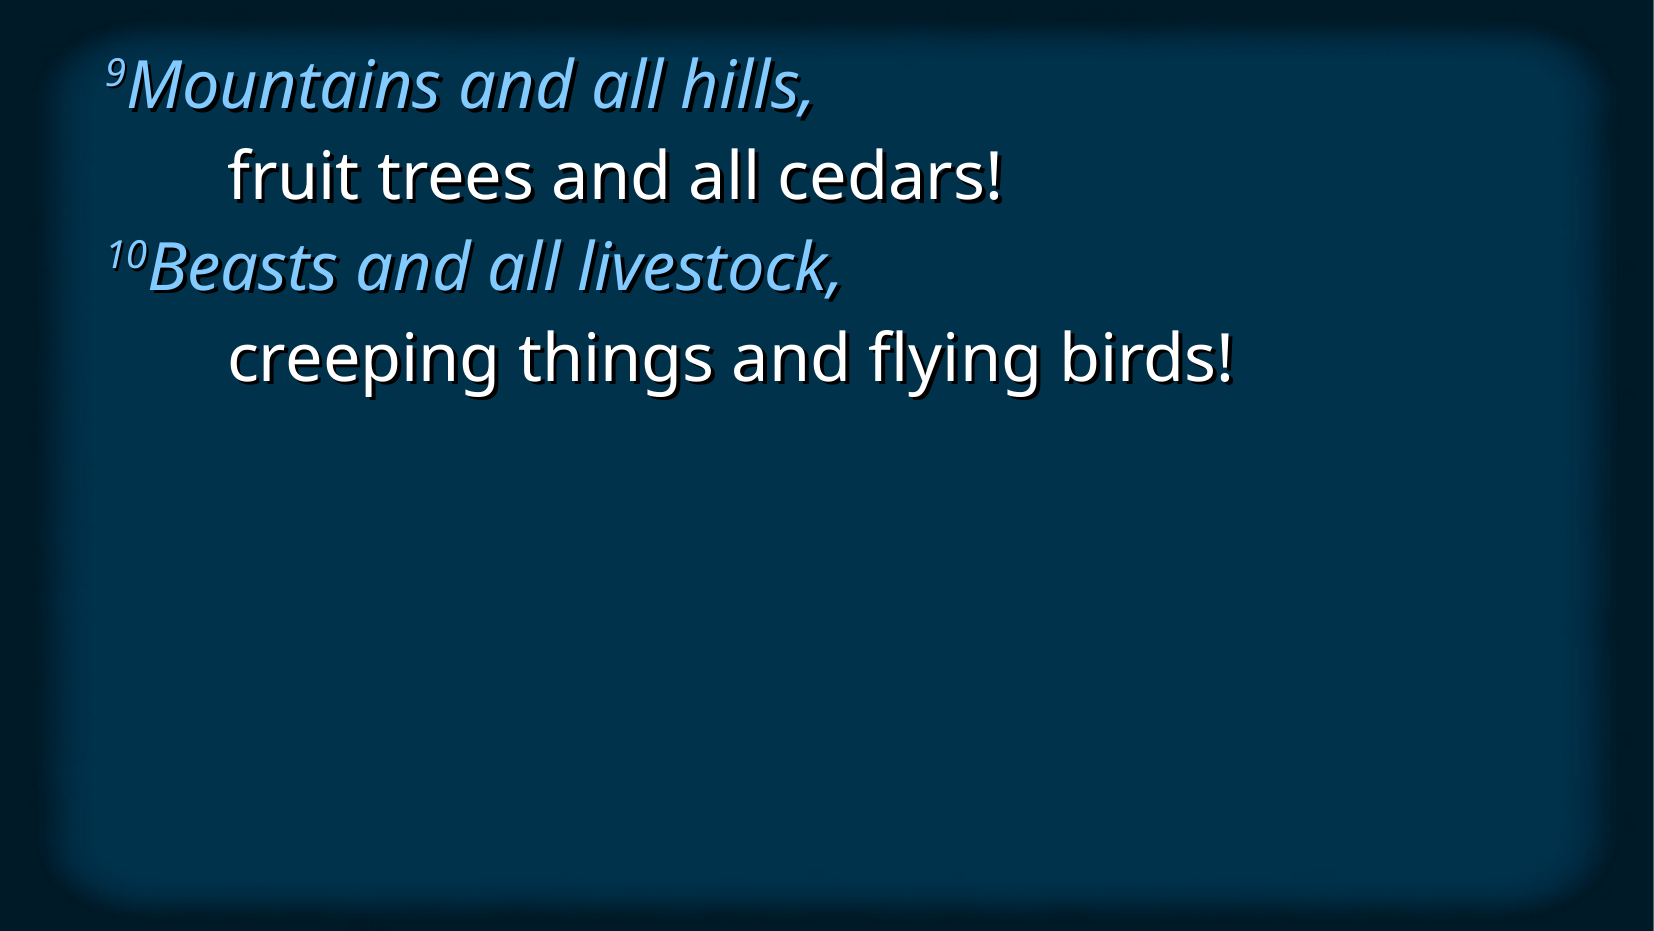

9Mountains and all hills,
 fruit trees and all cedars!
10Beasts and all livestock,
 creeping things and flying birds!